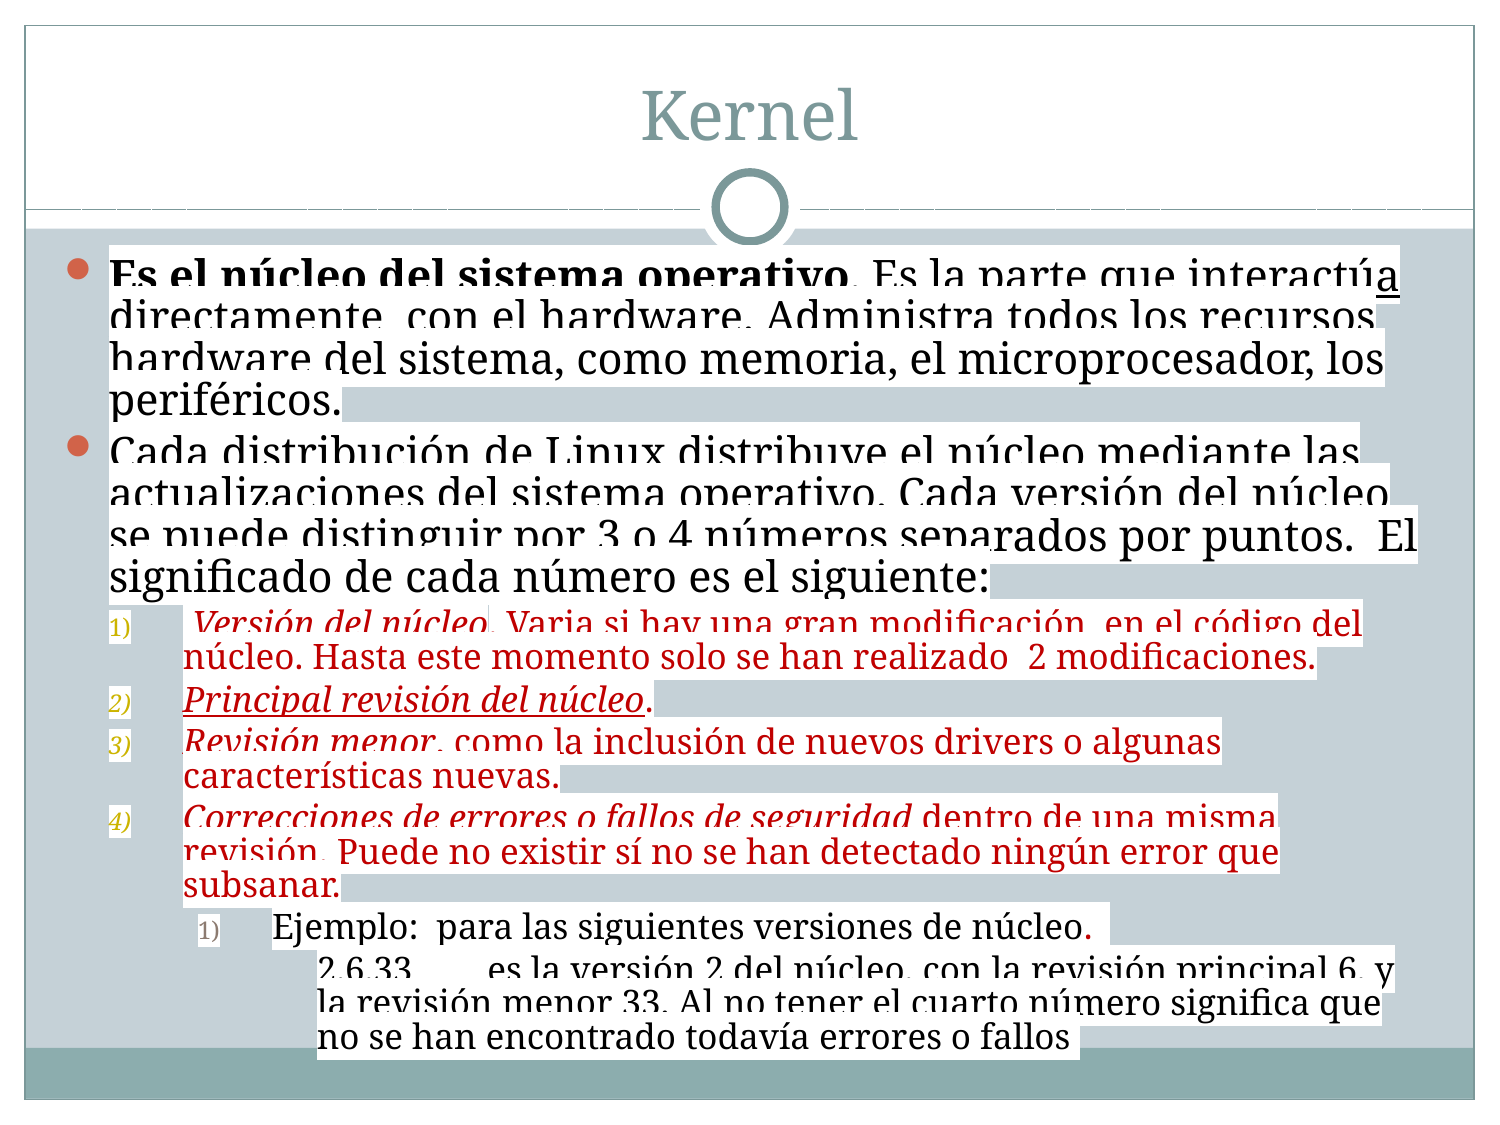

# Kernel
Es el núcleo del sistema operativo. Es la parte que interactúa directamente con el hardware. Administra todos los recursos hardware del sistema, como memoria, el microprocesador, los periféricos.
Cada distribución de Linux distribuye el núcleo mediante las actualizaciones del sistema operativo. Cada versión del núcleo se puede distinguir por 3 o 4 números separados por puntos. El significado de cada número es el siguiente:
 Versión del núcleo. Varia si hay una gran modificación en el código del núcleo. Hasta este momento solo se han realizado 2 modificaciones.
Principal revisión del núcleo.
Revisión menor, como la inclusión de nuevos drivers o algunas características nuevas.
Correcciones de errores o fallos de seguridad dentro de una misma revisión. Puede no existir sí no se han detectado ningún error que subsanar.
Ejemplo: para las siguientes versiones de núcleo.
	2.6.33 ___ es la versión 2 del núcleo, con la revisión principal 6, y la revisión menor 33. Al no tener el cuarto número significa que no se han encontrado todavía errores o fallos